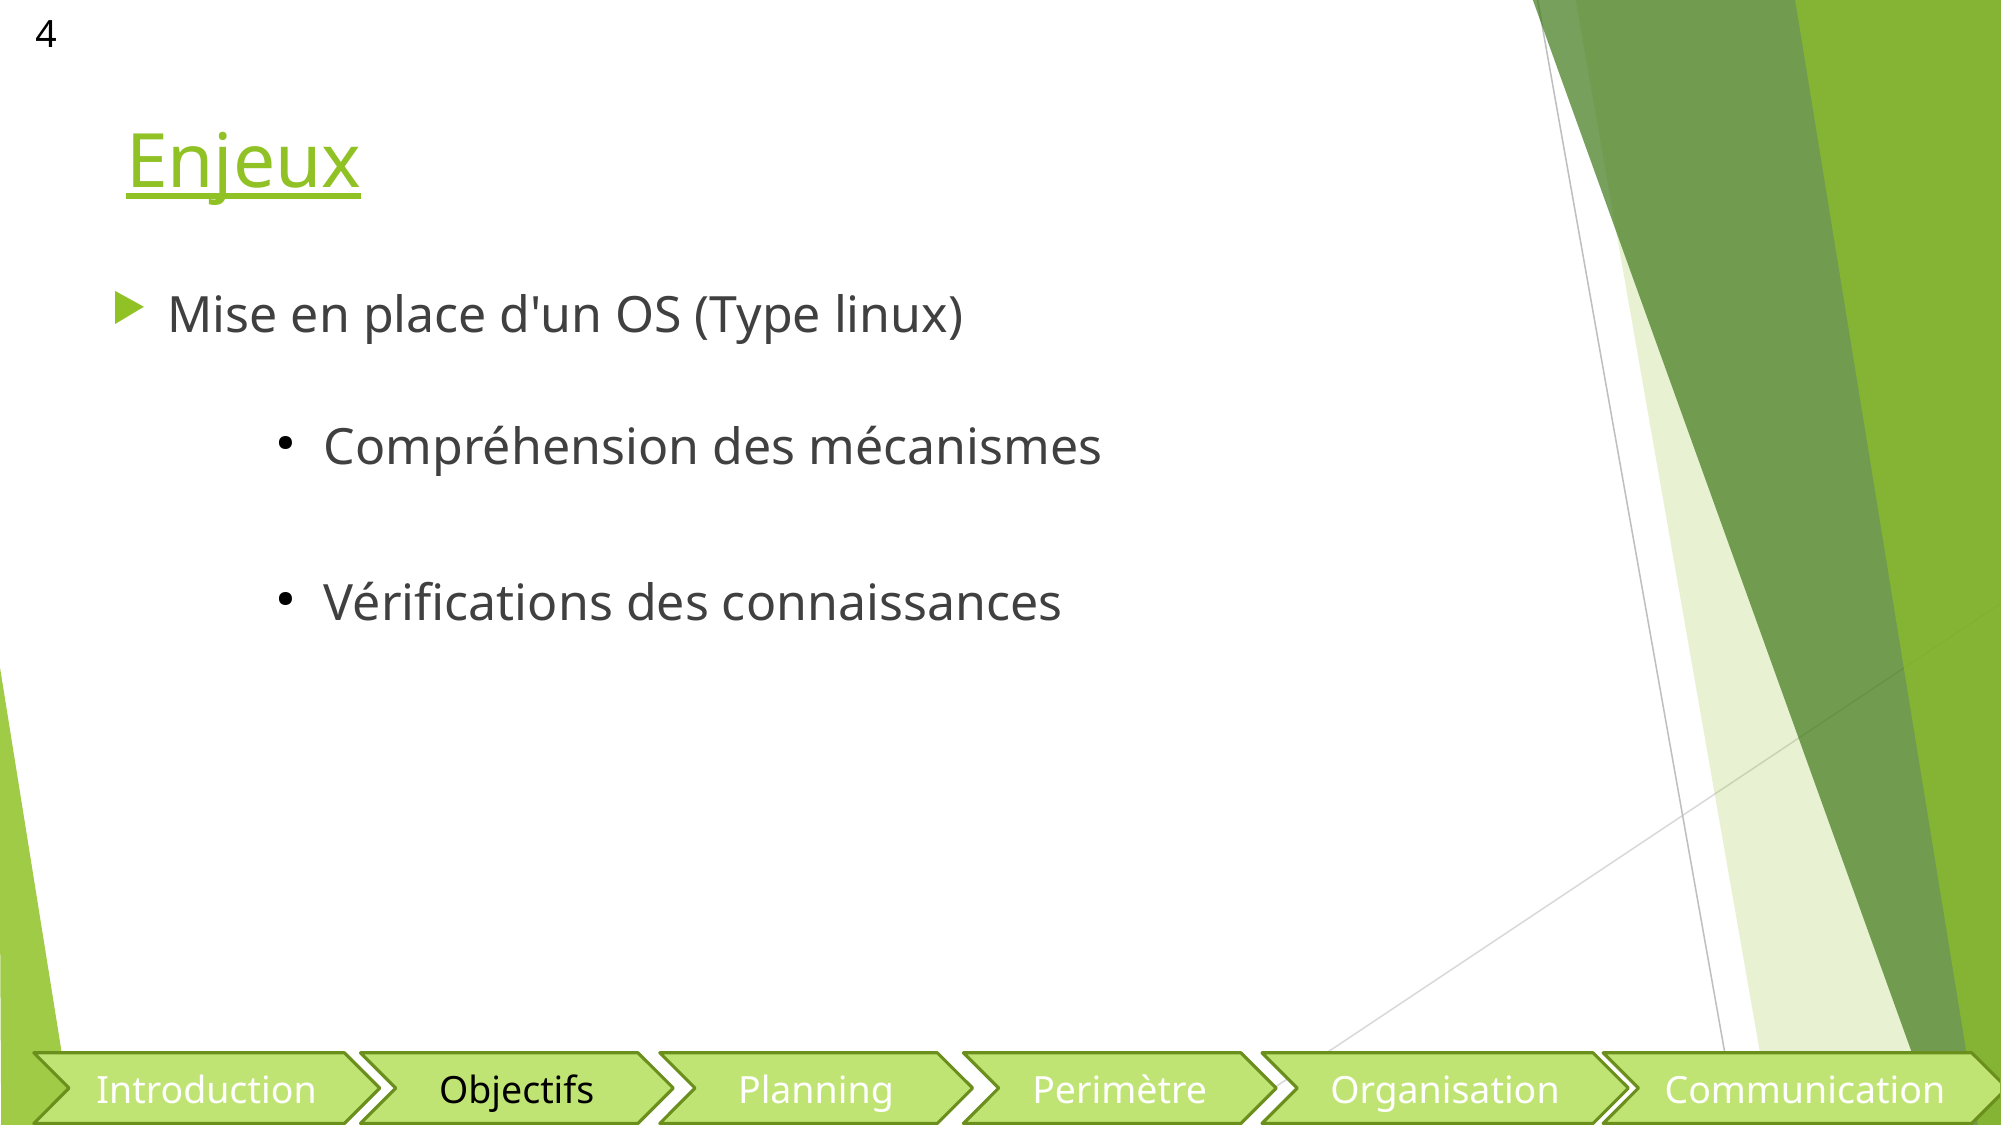

# Enjeux
Mise en place d'un OS (Type linux)
Compréhension des mécanismes
Vérifications des connaissances
Introduction
Objectifs
Planning
Perimètre
Organisation
Communication